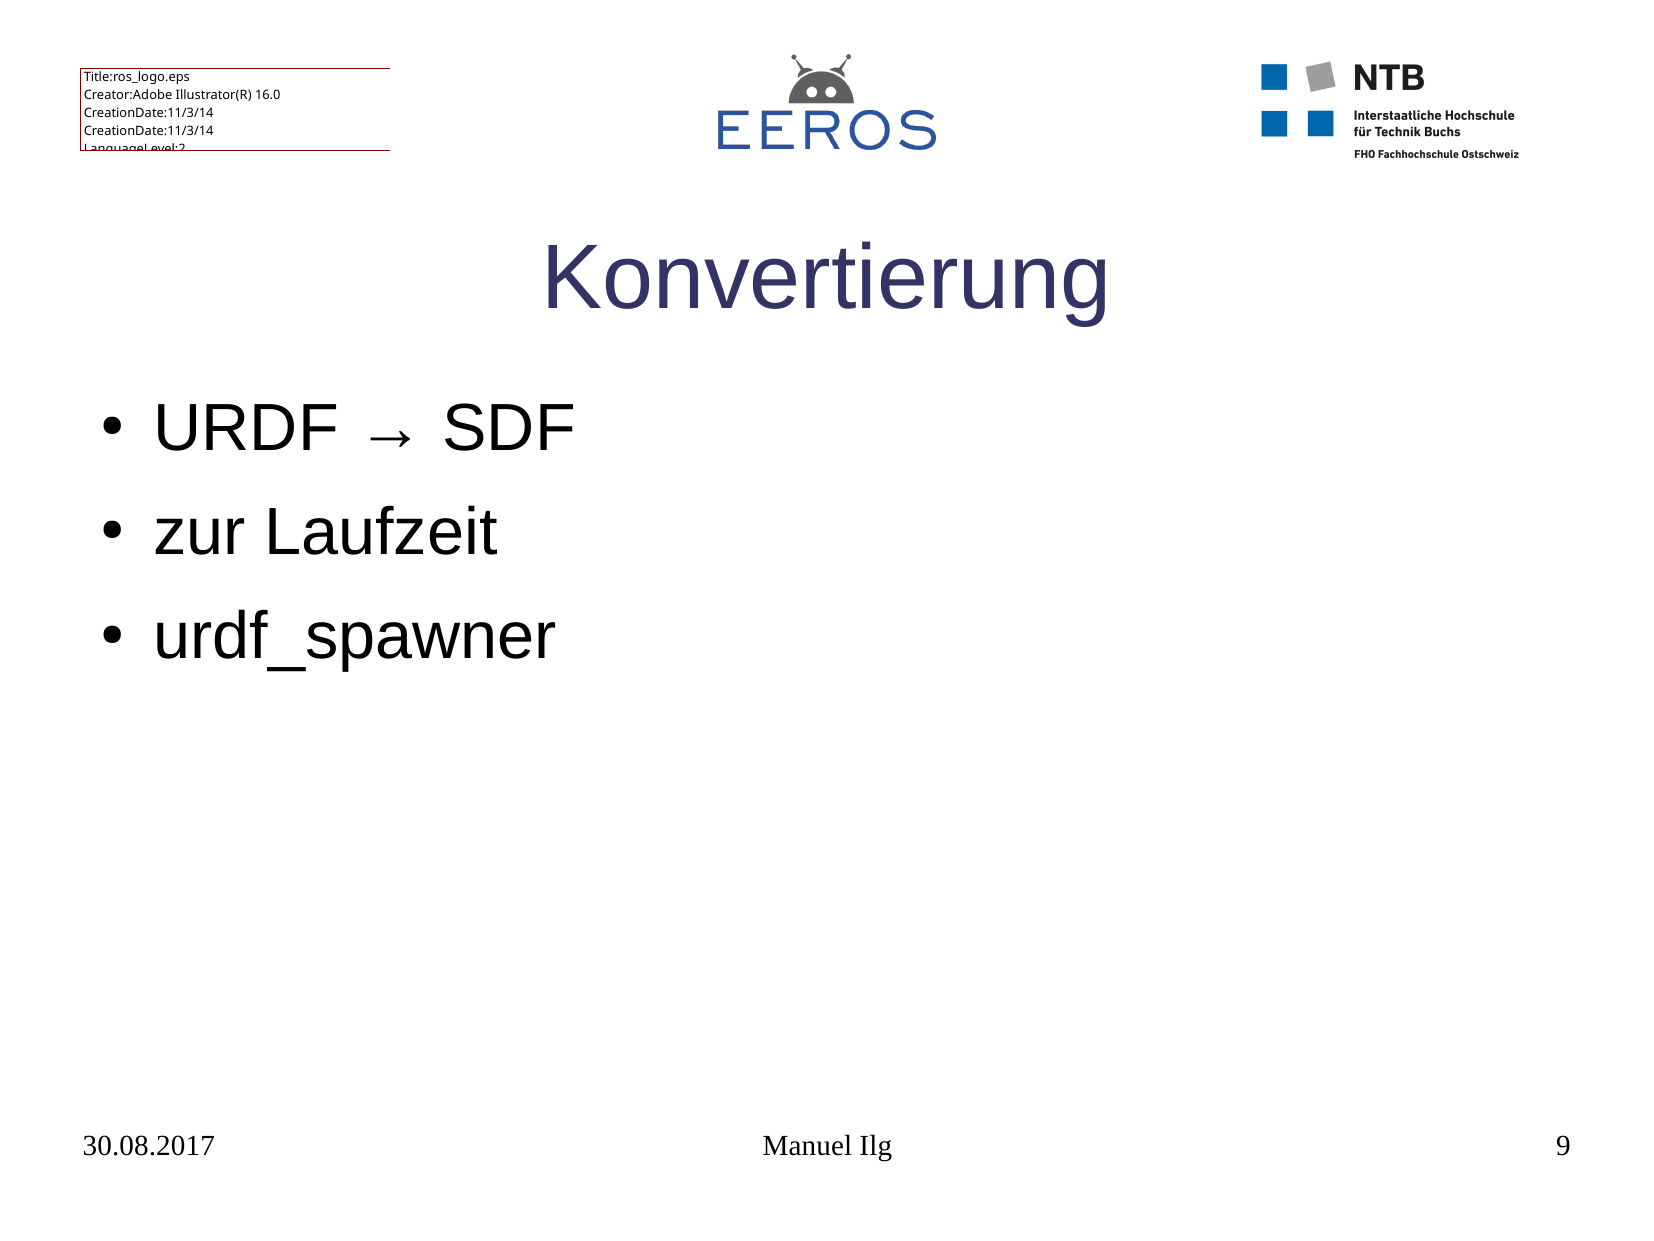

# Konvertierung
URDF → SDF
zur Laufzeit
urdf_spawner
13.02.2017
Manuel Ilg
9